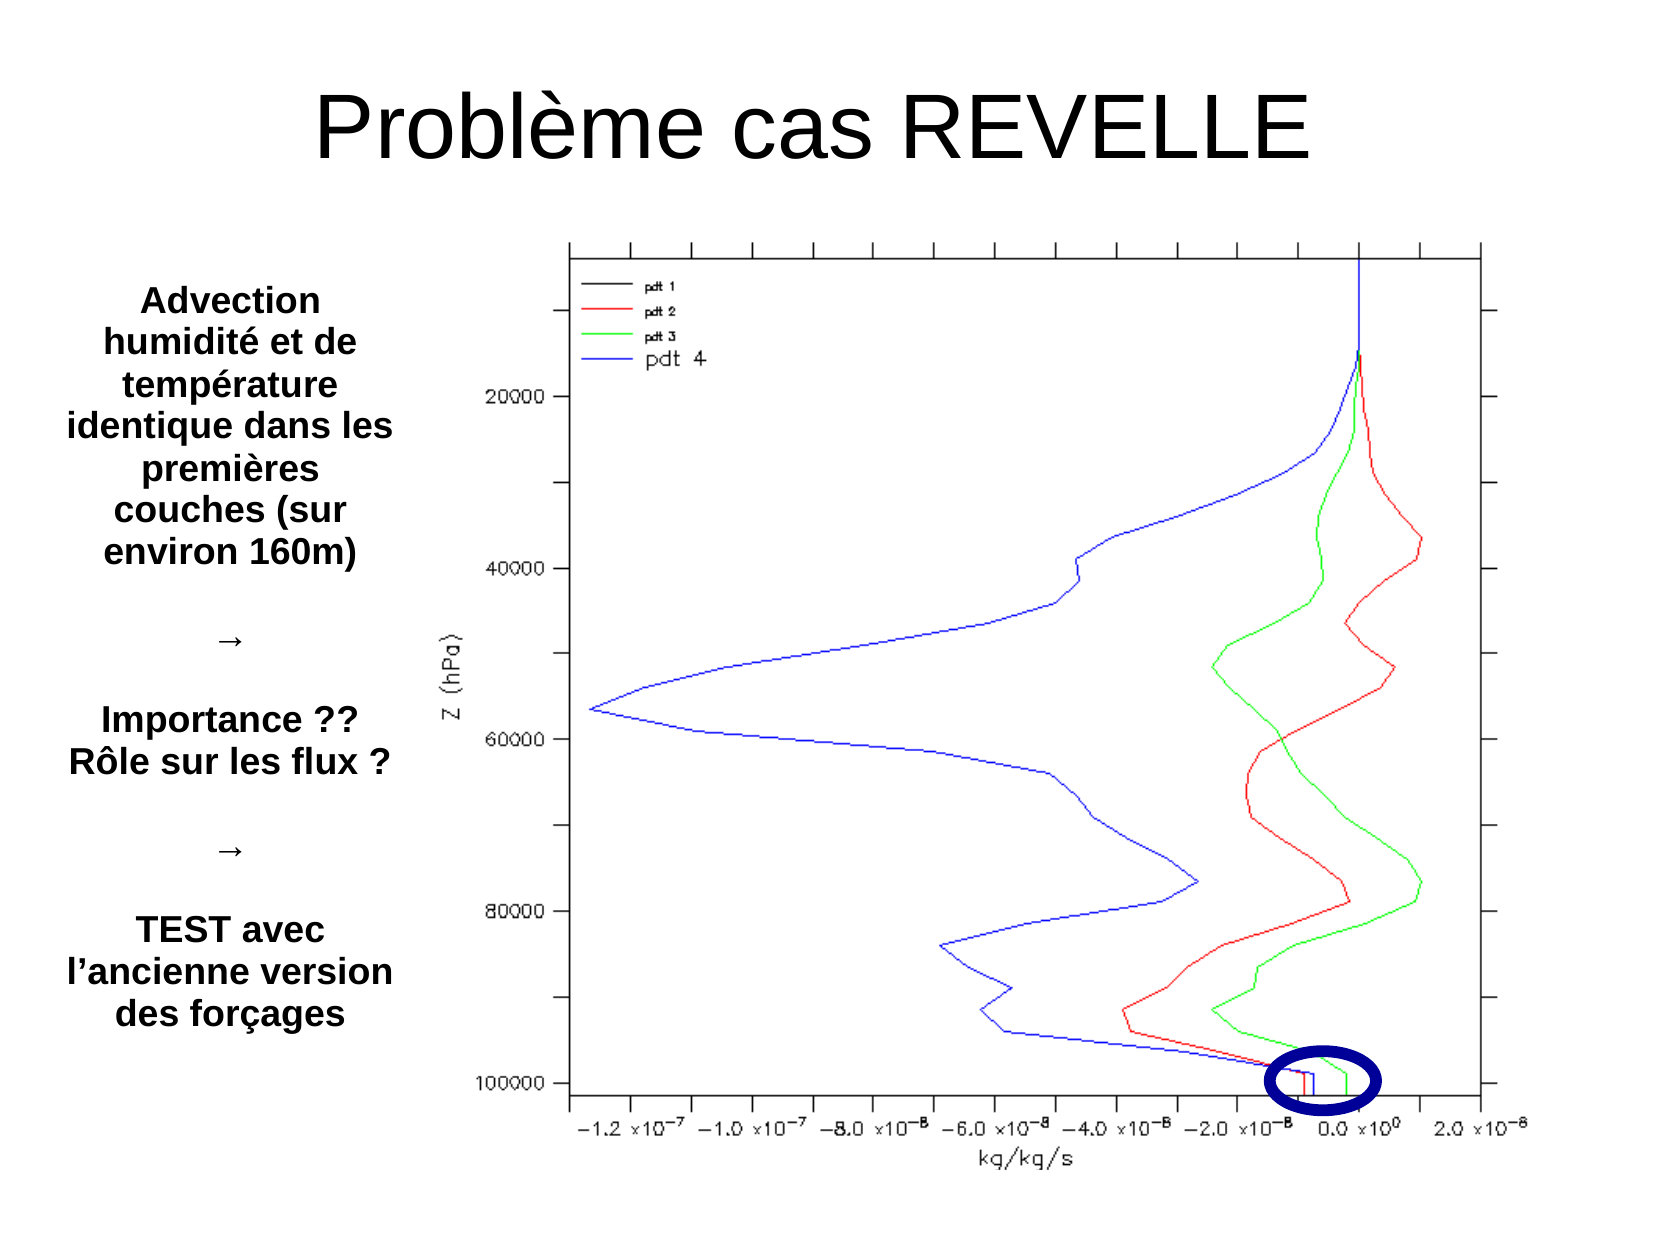

# Problème cas REVELLE
Advection humidité et de température identique dans les premières couches (sur environ 160m)
→
Importance ??
Rôle sur les flux ?
→
TEST avec l’ancienne version des forçages